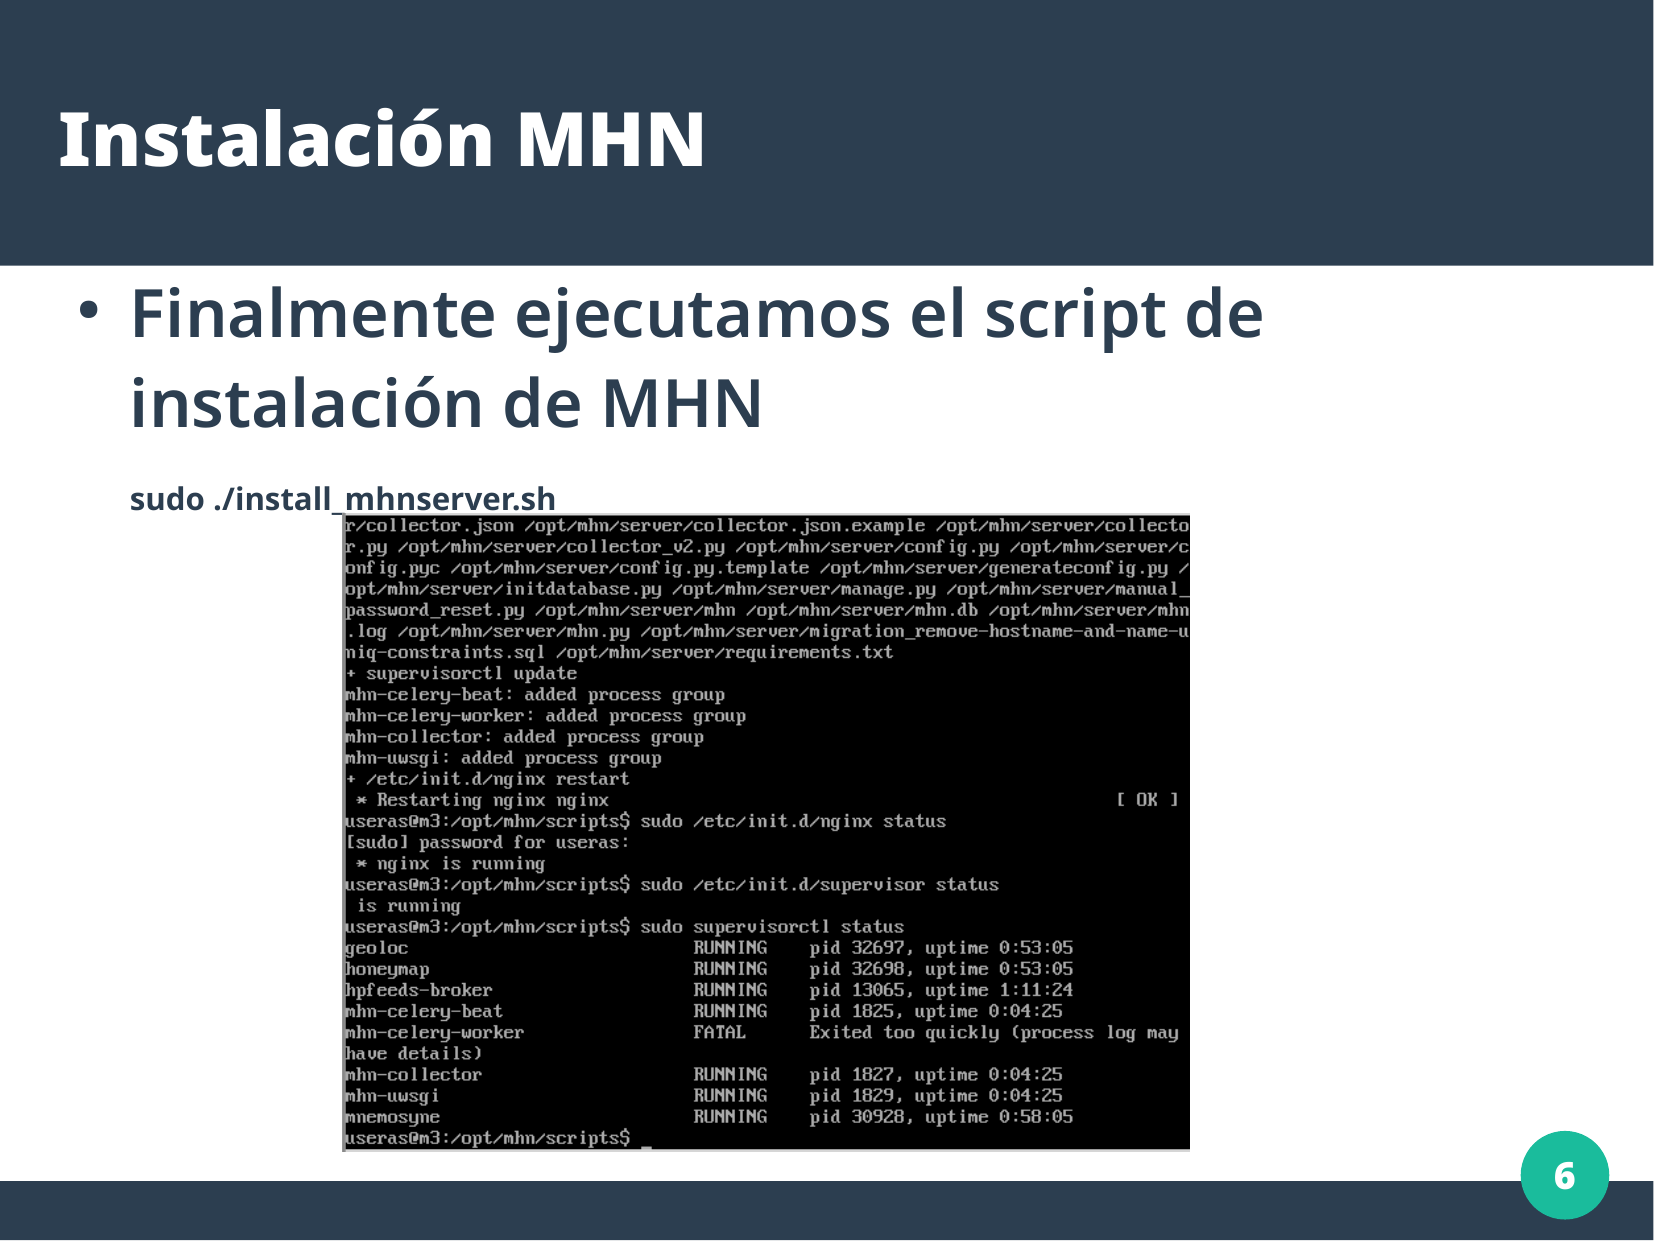

# Instalación MHN
Finalmente ejecutamos el script de instalación de MHN
sudo ./install_mhnserver.sh
6